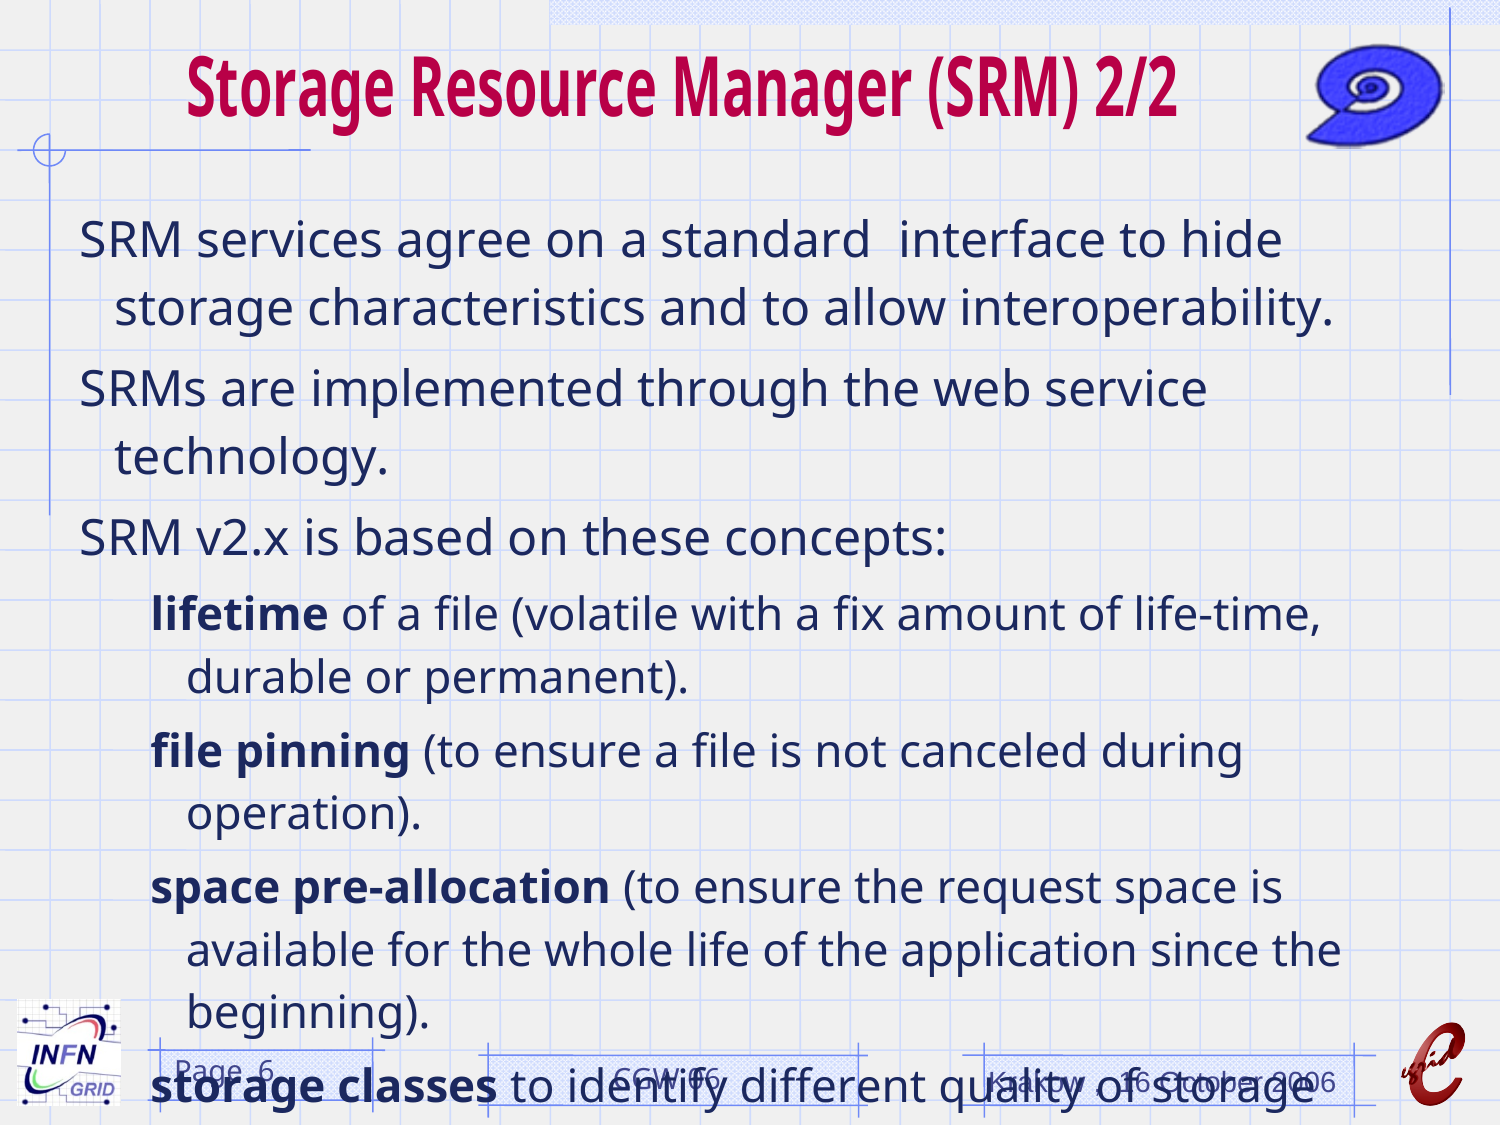

Storage Resource Manager (SRM) 2/2
# SRM services agree on a standard interface to hide storage characteristics and to allow interoperability.
SRMs are implemented through the web service technology.
SRM v2.x is based on these concepts:
lifetime of a file (volatile with a fix amount of life-time, durable or permanent).
file pinning (to ensure a file is not canceled during operation).
space pre-allocation (to ensure the request space is available for the whole life of the application since the beginning).
storage classes to identify different quality of storage resources.
6